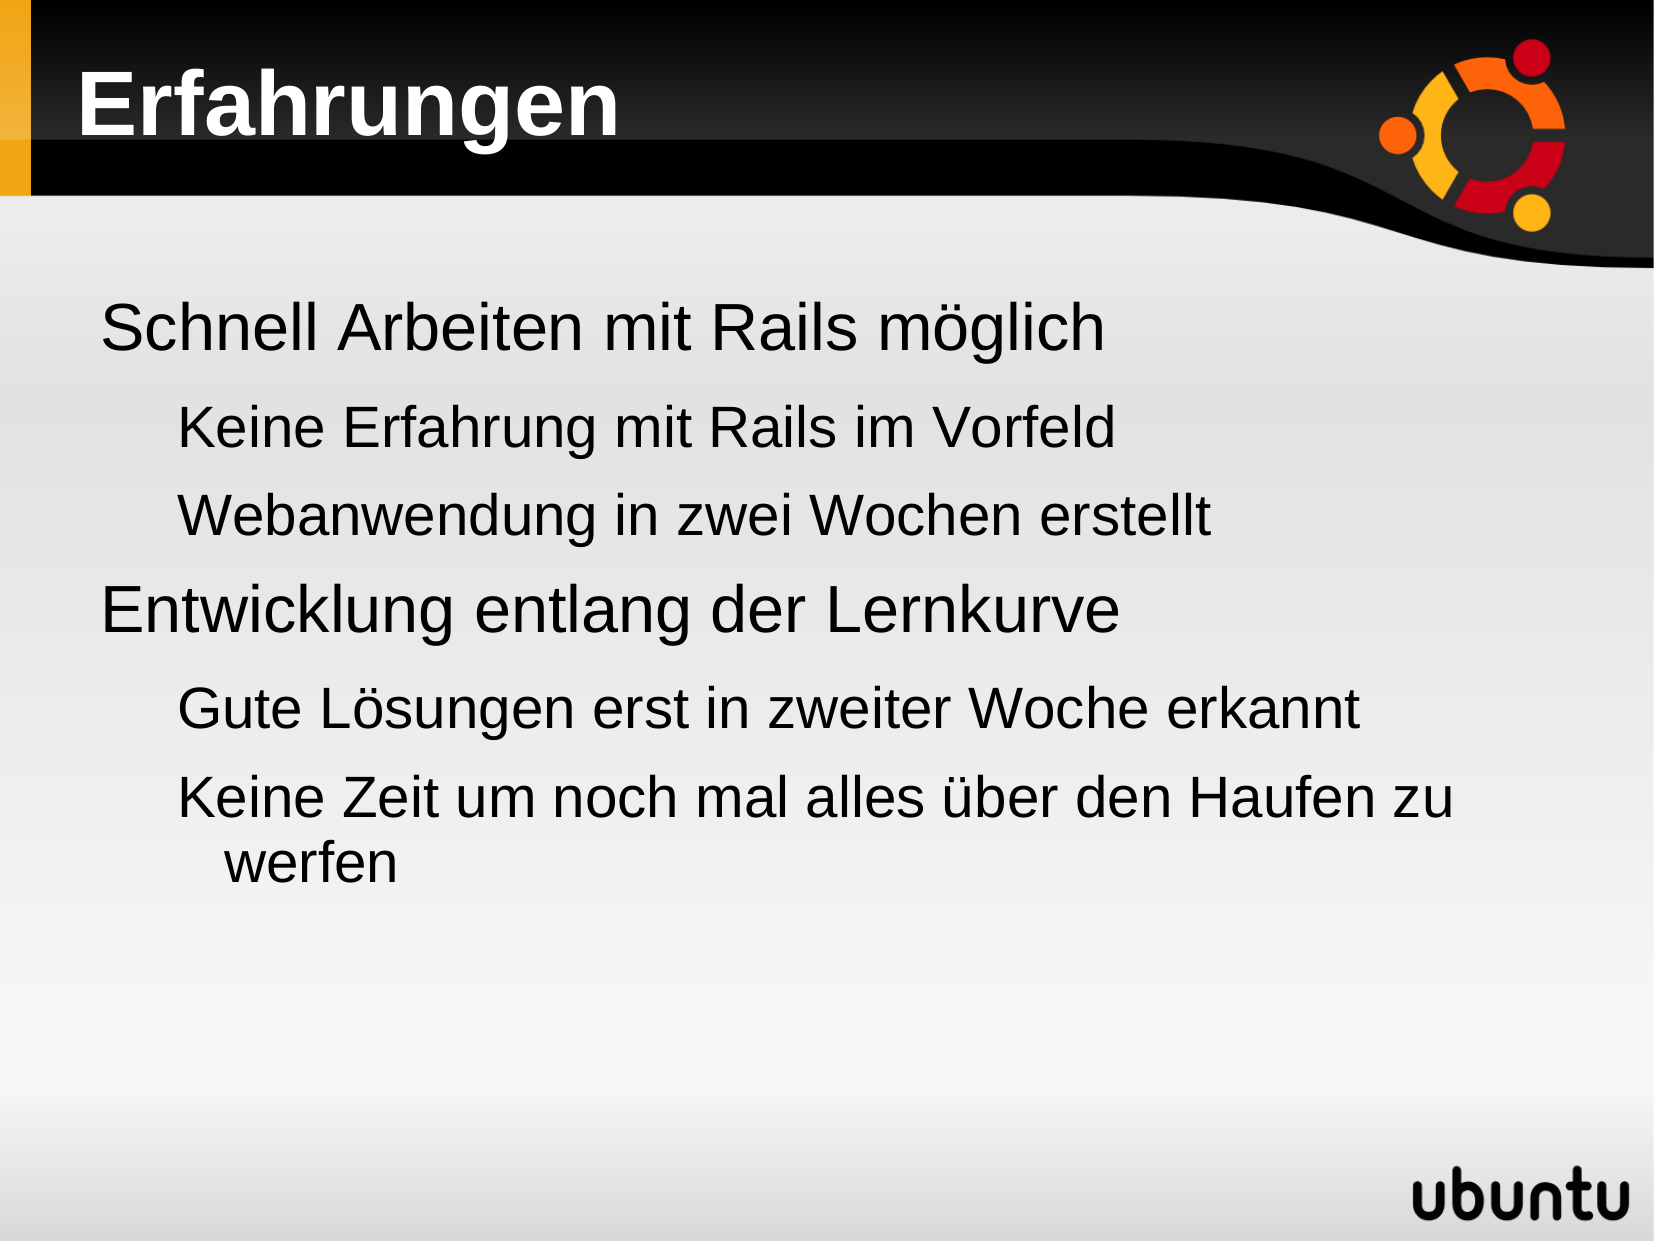

# Erfahrungen
Schnell Arbeiten mit Rails möglich
Keine Erfahrung mit Rails im Vorfeld
Webanwendung in zwei Wochen erstellt
Entwicklung entlang der Lernkurve
Gute Lösungen erst in zweiter Woche erkannt
Keine Zeit um noch mal alles über den Haufen zu werfen